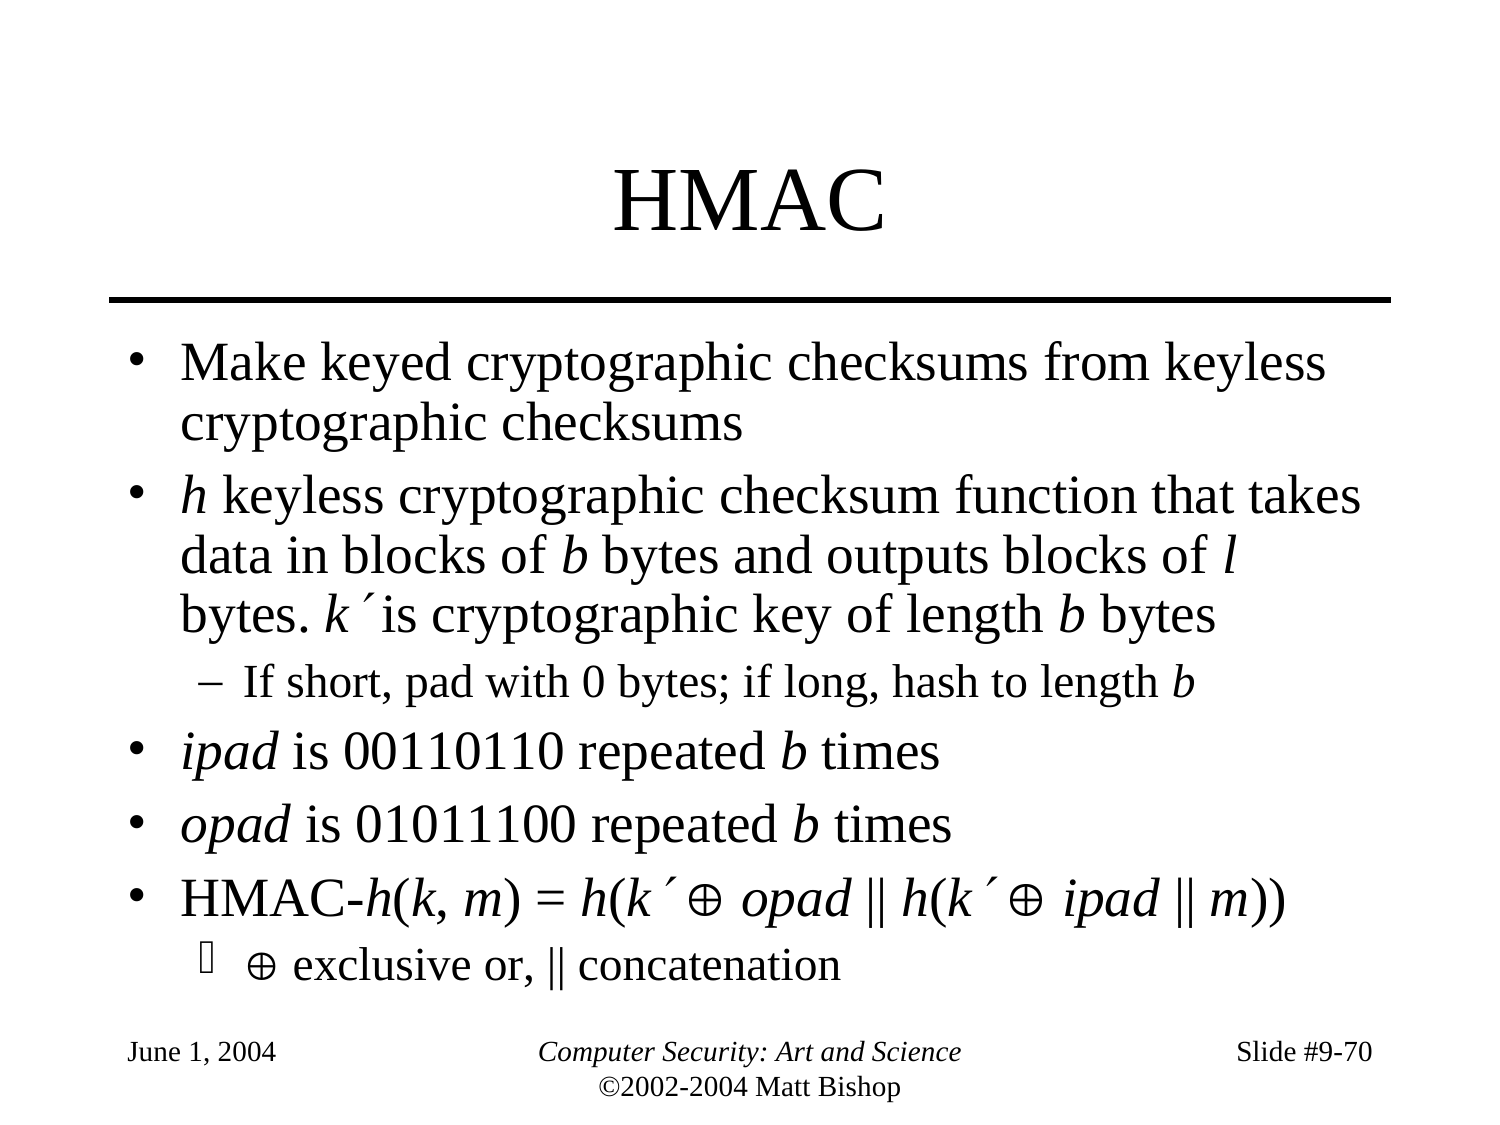

# HMAC
Make keyed cryptographic checksums from keyless cryptographic checksums
h keyless cryptographic checksum function that takes data in blocks of b bytes and outputs blocks of l bytes. k is cryptographic key of length b bytes
If short, pad with 0 bytes; if long, hash to length b
ipad is 00110110 repeated b times
opad is 01011100 repeated b times
HMAC-h(k, m) = h(k  opad || h(k  ipad || m))
 exclusive or, || concatenation
June 1, 2004
Computer Security: Art and Science
70